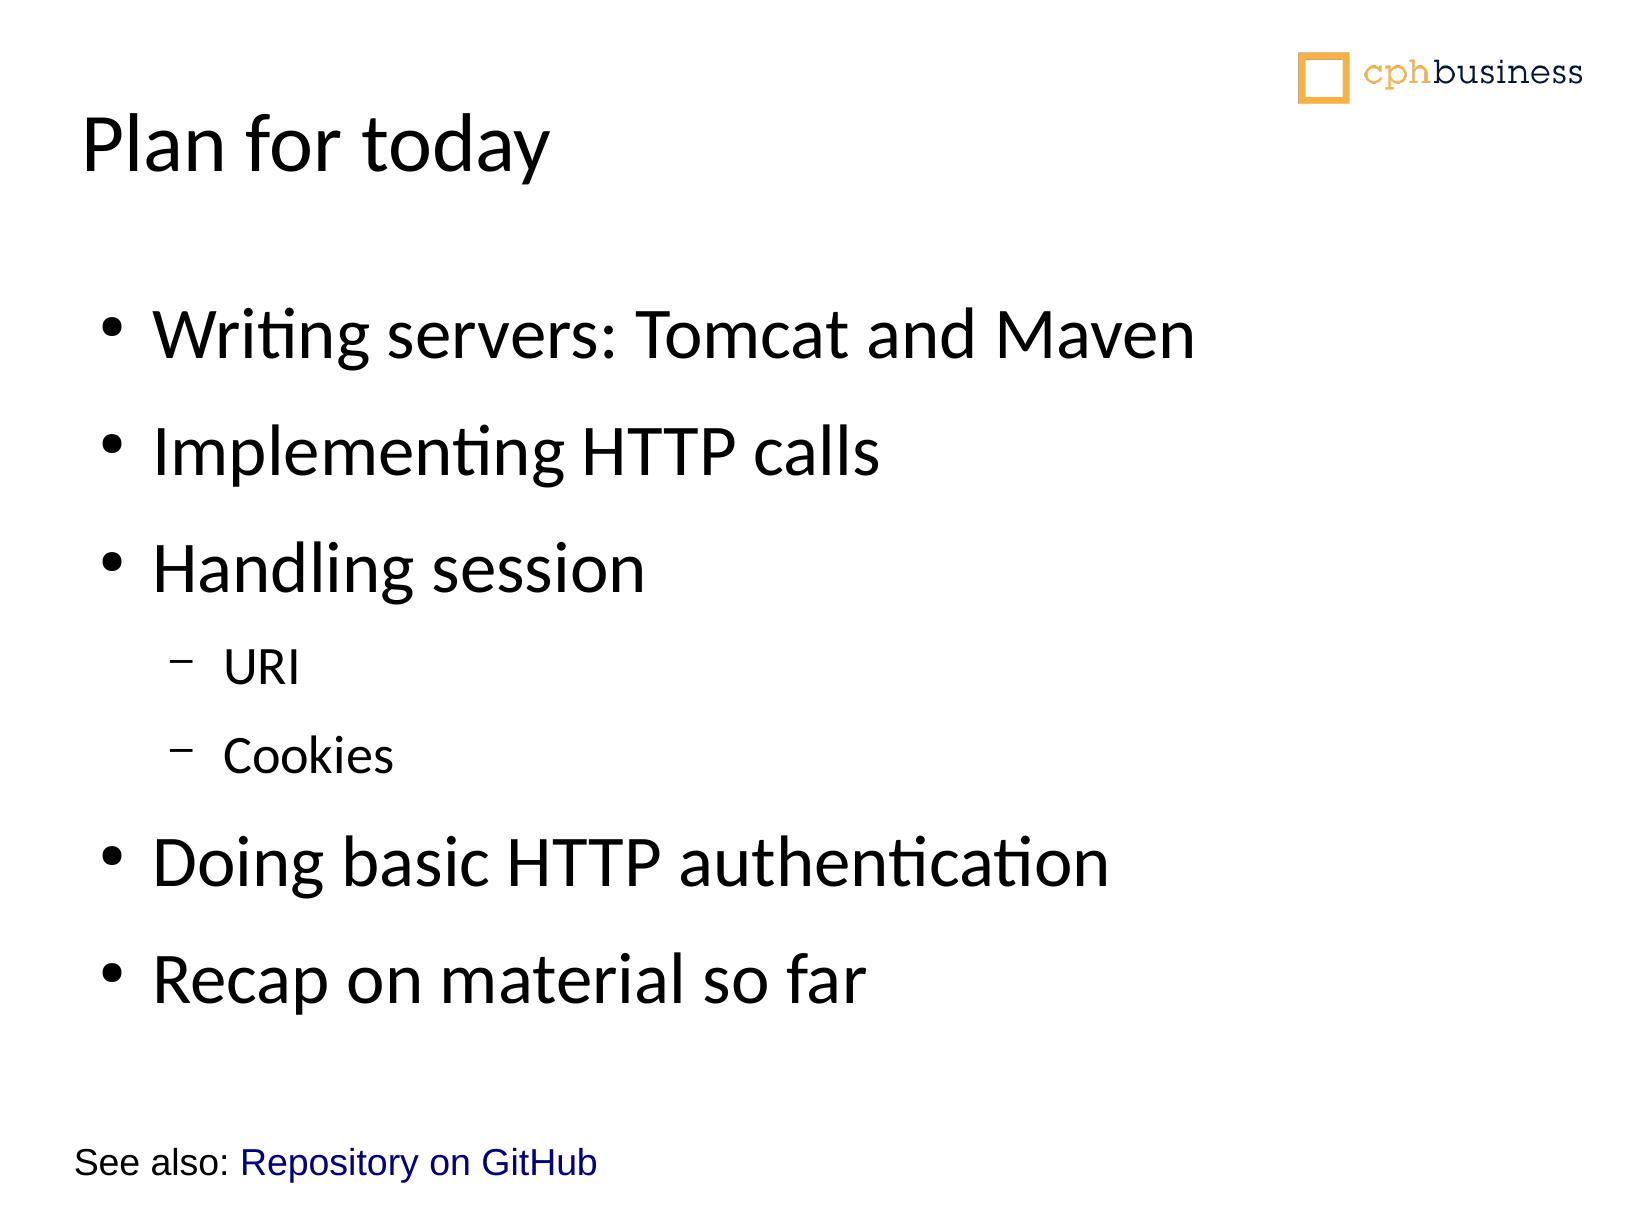

Plan for today
# Writing servers: Tomcat and Maven
Implementing HTTP calls
Handling session
URI
Cookies
Doing basic HTTP authentication
Recap on material so far
See also: Repository on GitHub